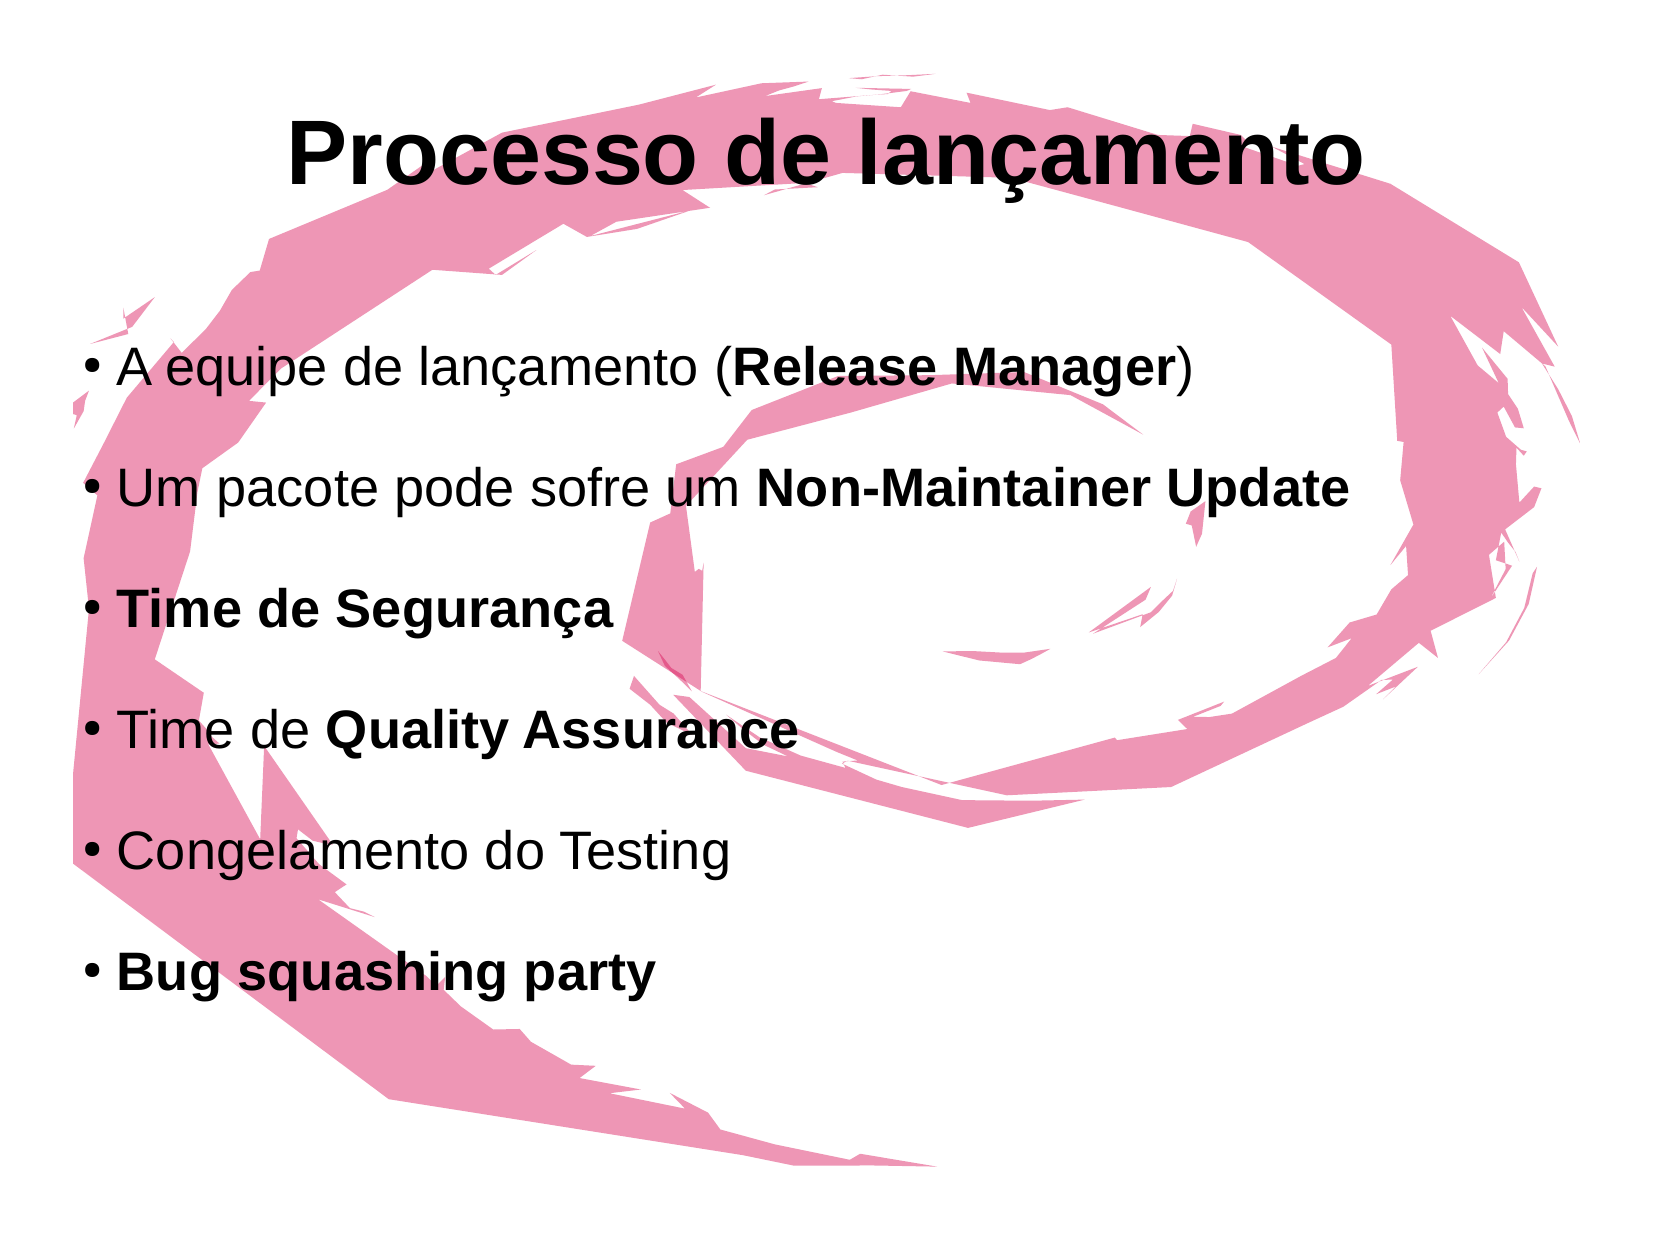

# Processo de lançamento
 A equipe de lançamento (Release Manager)
 Um pacote pode sofre um Non-Maintainer Update
 Time de Segurança
 Time de Quality Assurance
 Congelamento do Testing
 Bug squashing party